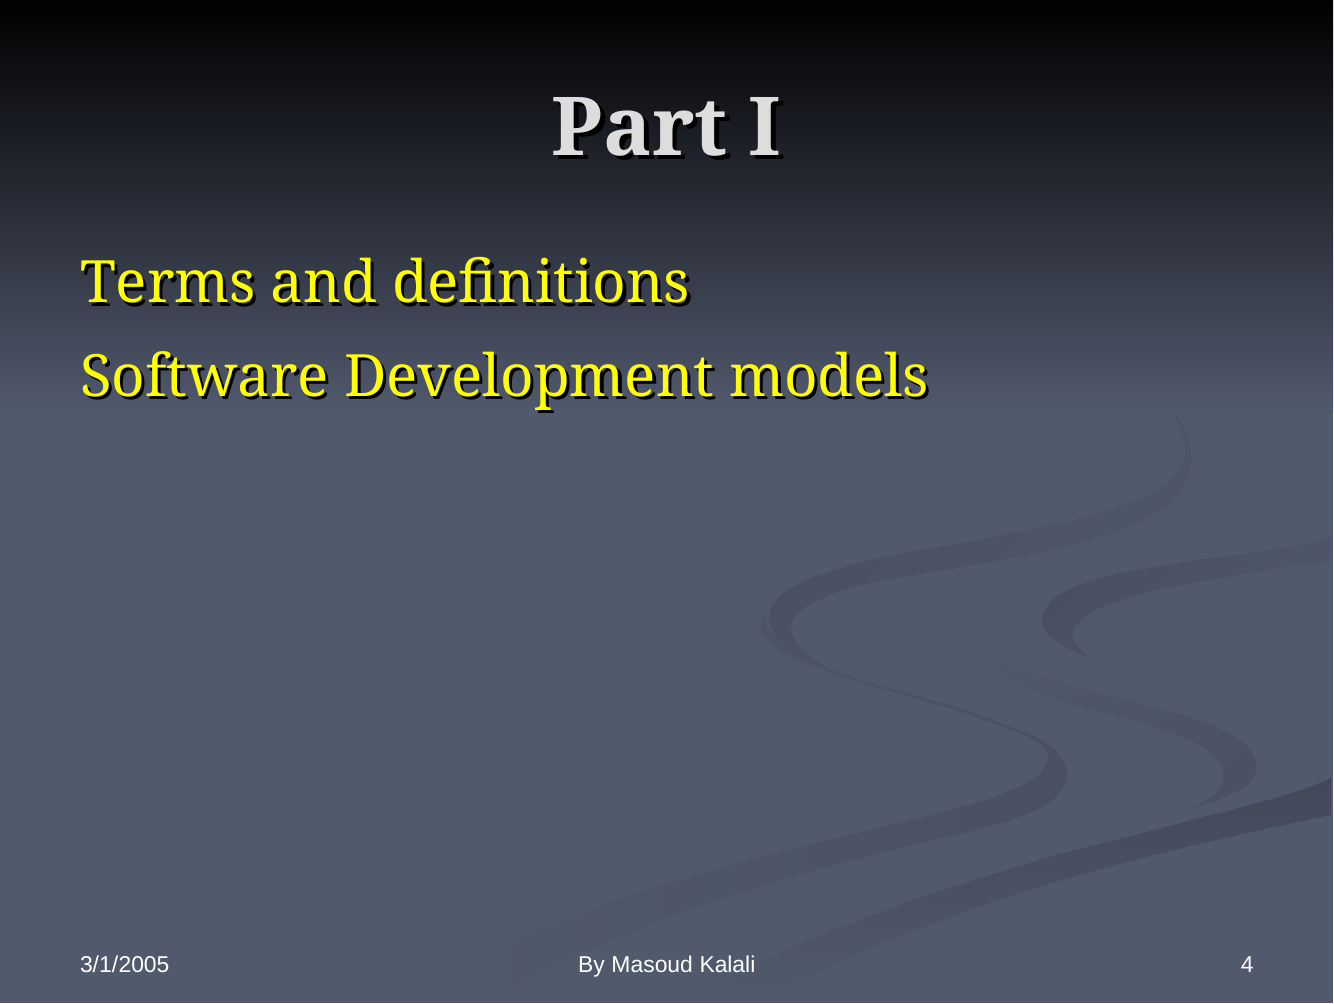

# Part I
Terms and definitions
Software Development models
By Masoud Kalali
4
3/1/2005